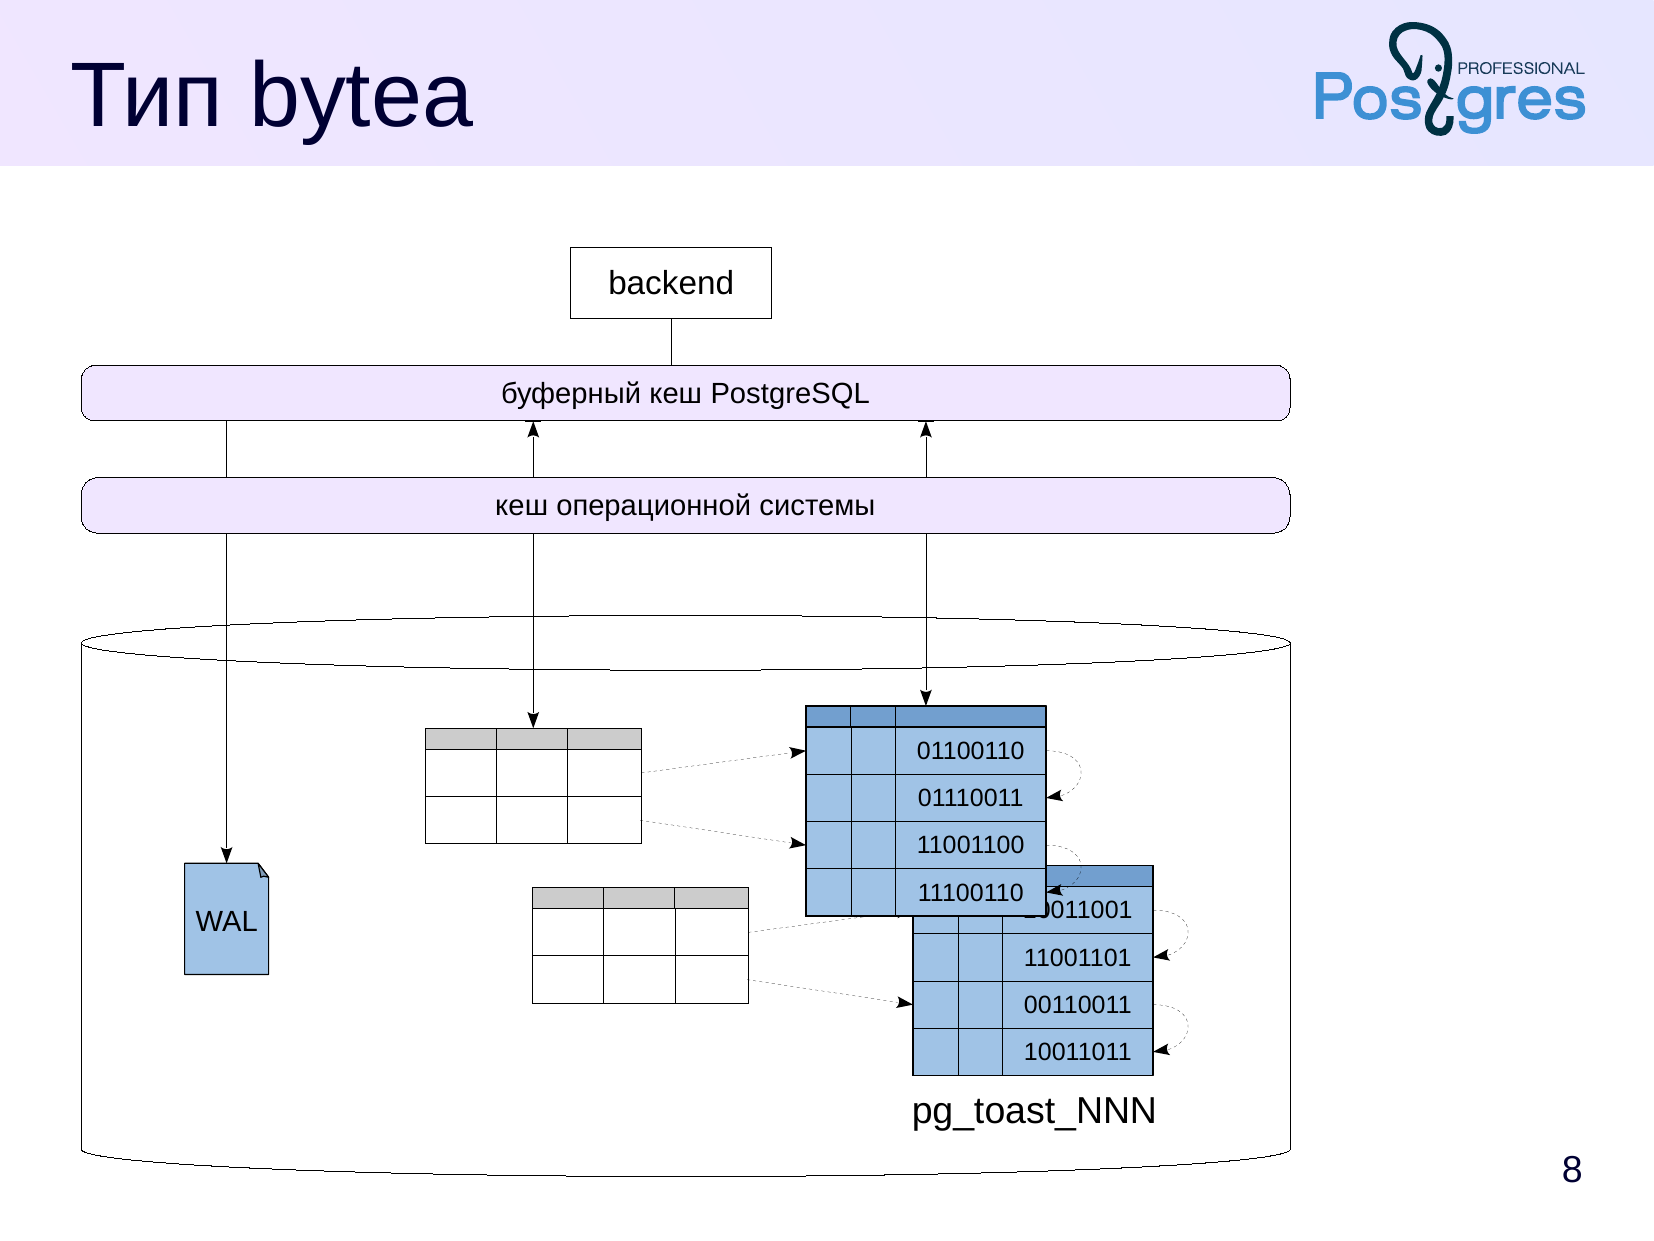

# Тип bytea
backend
буферный кеш PostgreSQL
кеш операционной системы
01100110
01110011
11001100
11100110
10011001
WAL
11001101
00110011
10011011
pg_toast_NNN